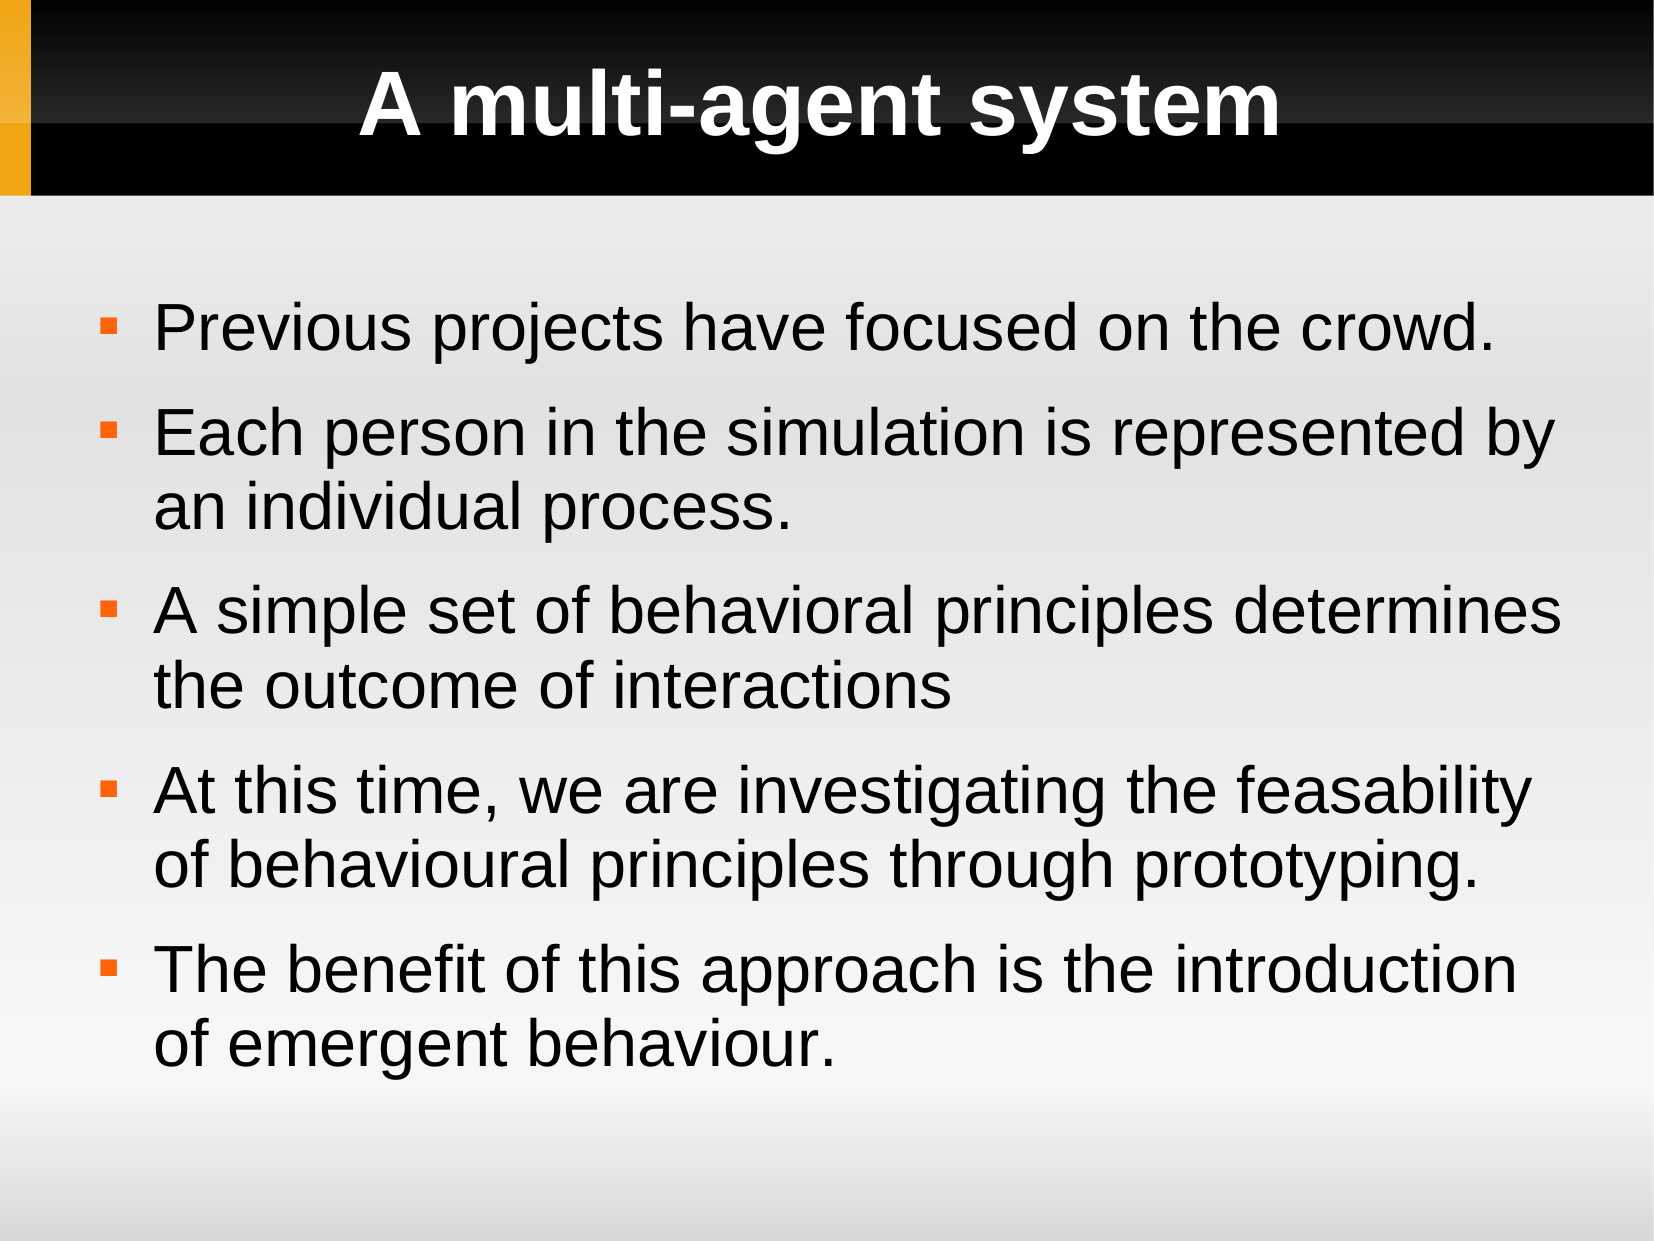

# A multi-agent system
Previous projects have focused on the crowd.
Each person in the simulation is represented by an individual process.
A simple set of behavioral principles determines the outcome of interactions
At this time, we are investigating the feasability of behavioural principles through prototyping.
The benefit of this approach is the introduction of emergent behaviour.